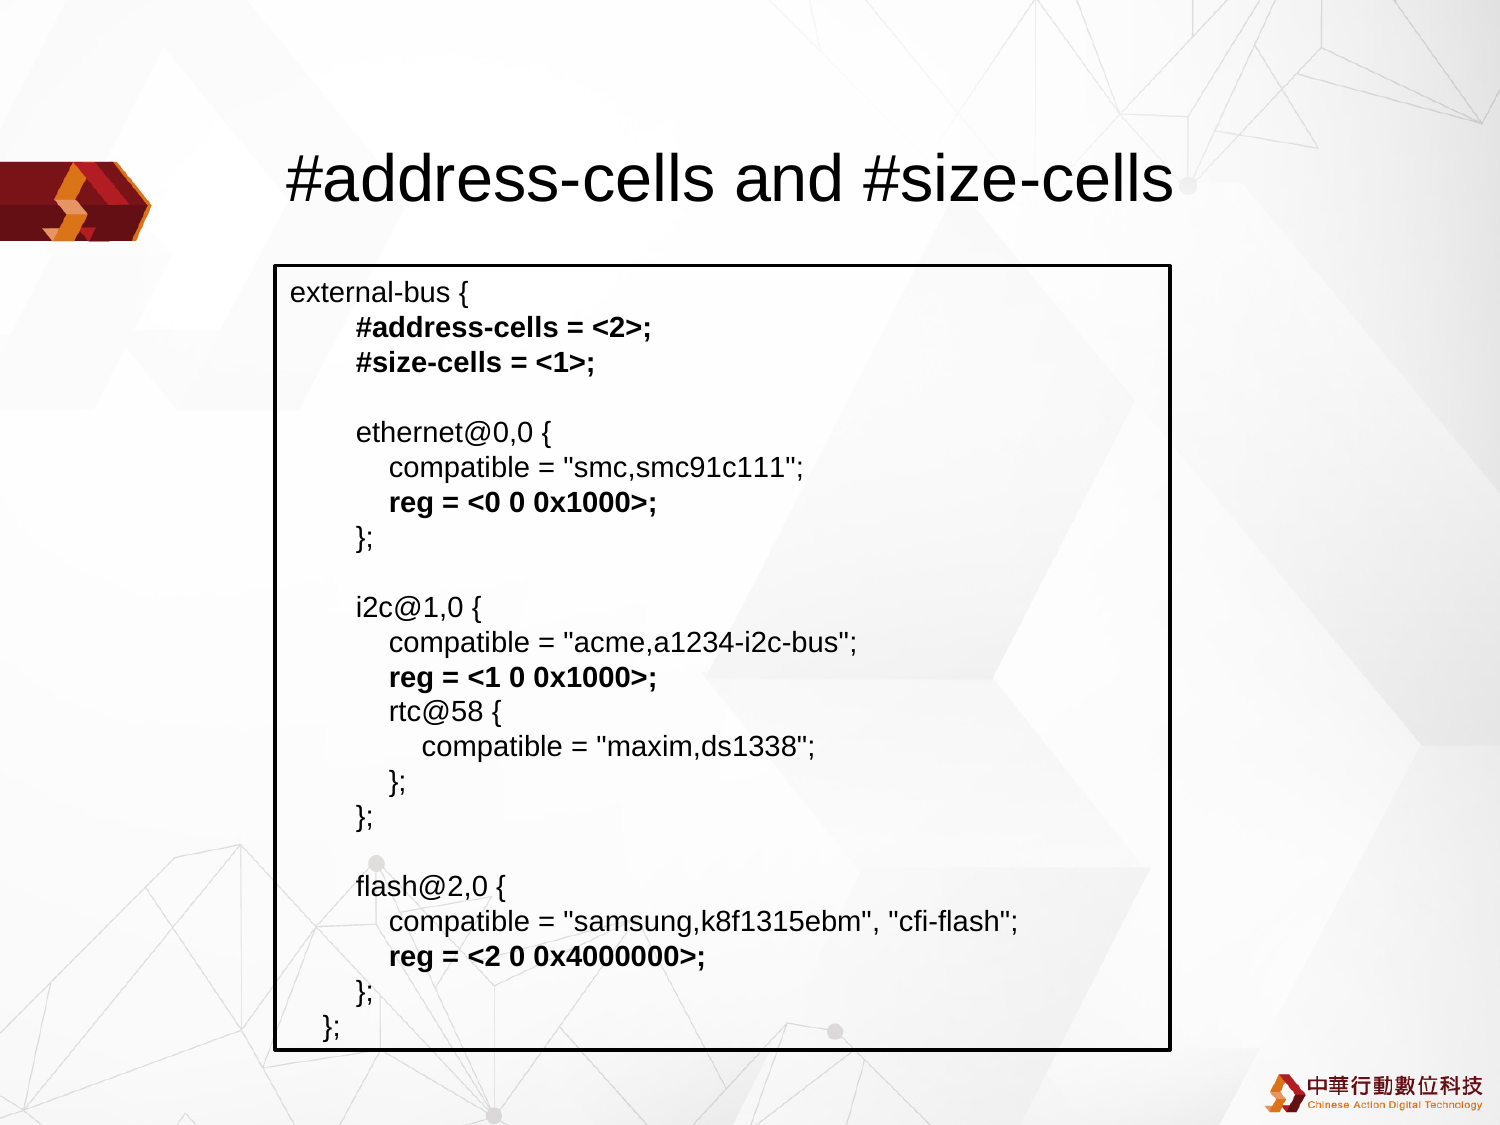

# #address-cells and #size-cells
external-bus {
 #address-cells = <2>;
 #size-cells = <1>;
 ethernet@0,0 {
 compatible = "smc,smc91c111";
 reg = <0 0 0x1000>;
 };
 i2c@1,0 {
 compatible = "acme,a1234-i2c-bus";
 reg = <1 0 0x1000>;
 rtc@58 {
 compatible = "maxim,ds1338";
 };
 };
 flash@2,0 {
 compatible = "samsung,k8f1315ebm", "cfi-flash";
 reg = <2 0 0x4000000>;
 };
 };